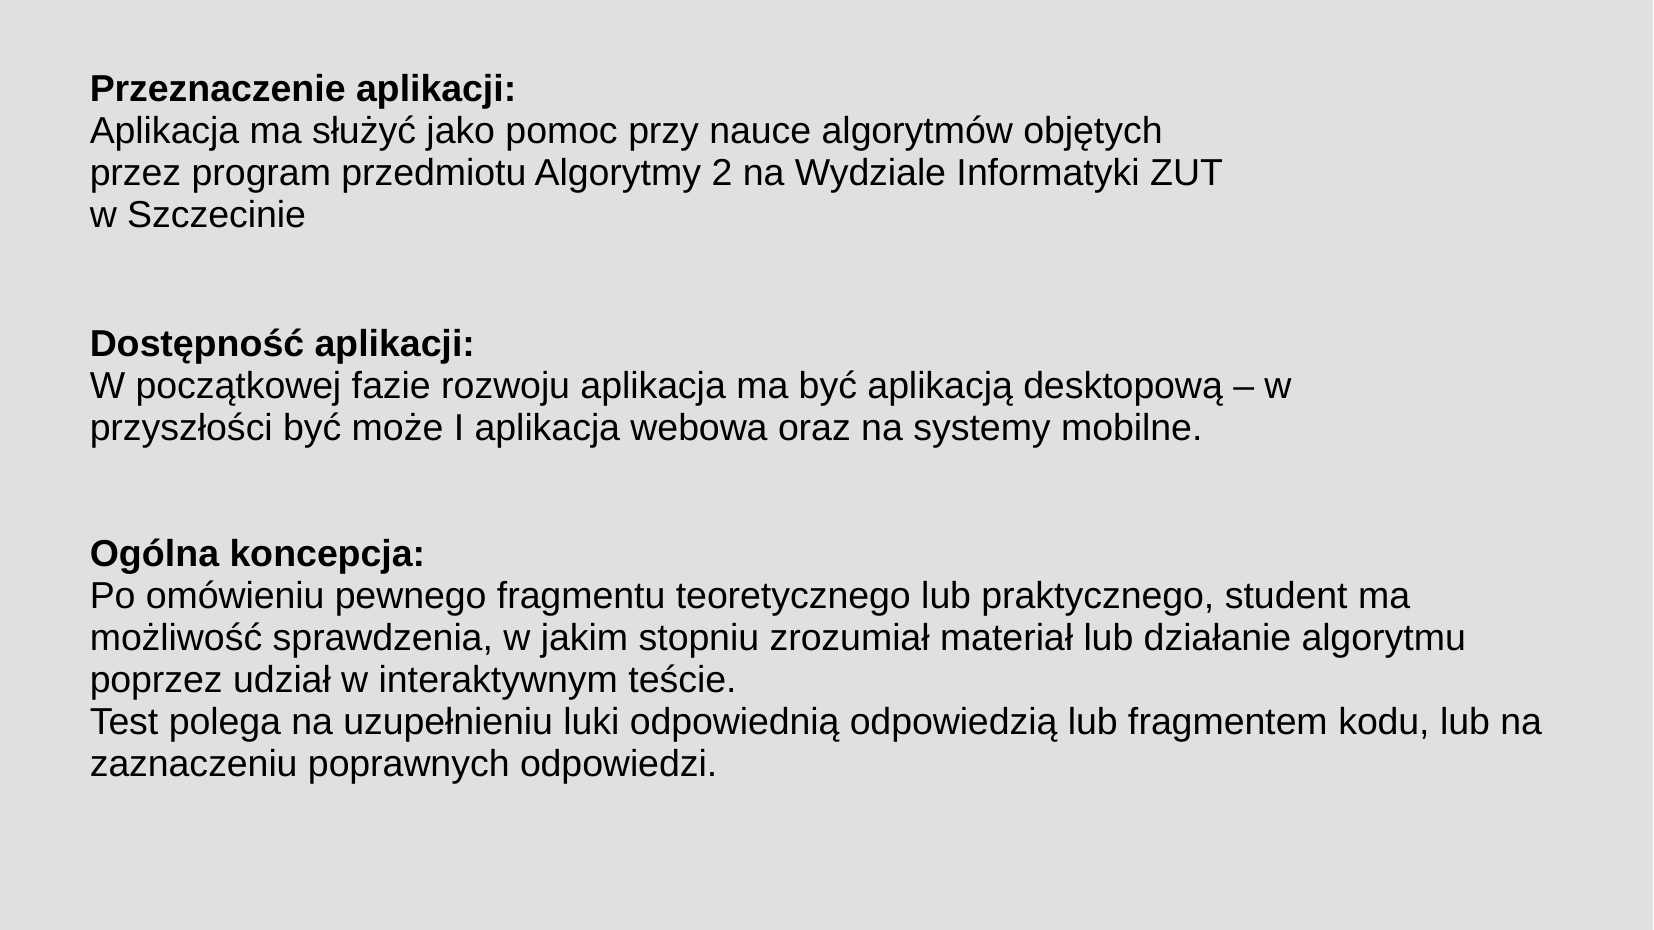

Przeznaczenie aplikacji:
Aplikacja ma służyć jako pomoc przy nauce algorytmów objętych przez program przedmiotu Algorytmy 2 na Wydziale Informatyki ZUT w Szczecinie
Dostępność aplikacji:
W początkowej fazie rozwoju aplikacja ma być aplikacją desktopową – w przyszłości być może I aplikacja webowa oraz na systemy mobilne.
Ogólna koncepcja:
Po omówieniu pewnego fragmentu teoretycznego lub praktycznego, student ma możliwość sprawdzenia, w jakim stopniu zrozumiał materiał lub działanie algorytmu poprzez udział w interaktywnym teście.
Test polega na uzupełnieniu luki odpowiednią odpowiedzią lub fragmentem kodu, lub na zaznaczeniu poprawnych odpowiedzi.